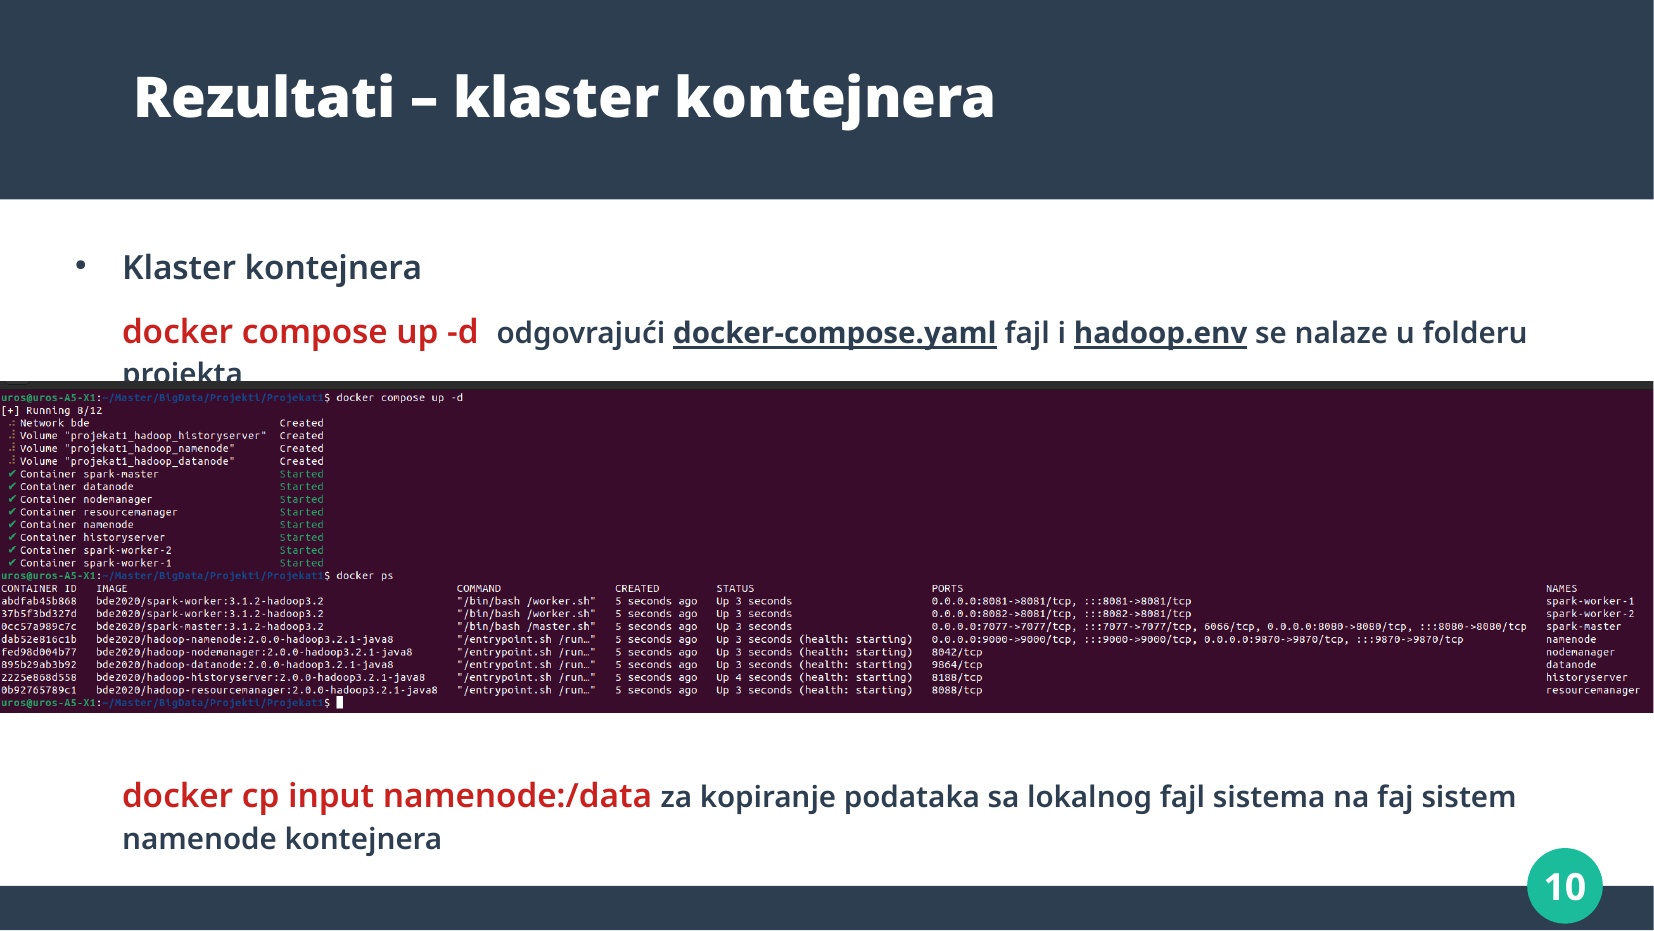

Rezultati – klaster kontejnera
# Klaster kontejnera
docker compose up -d odgovrajući docker-compose.yaml fajl i hadoop.env se nalaze u folderu projekta
docker cp input namenode:/data za kopiranje podataka sa lokalnog fajl sistema na faj sistem namenode kontejnera